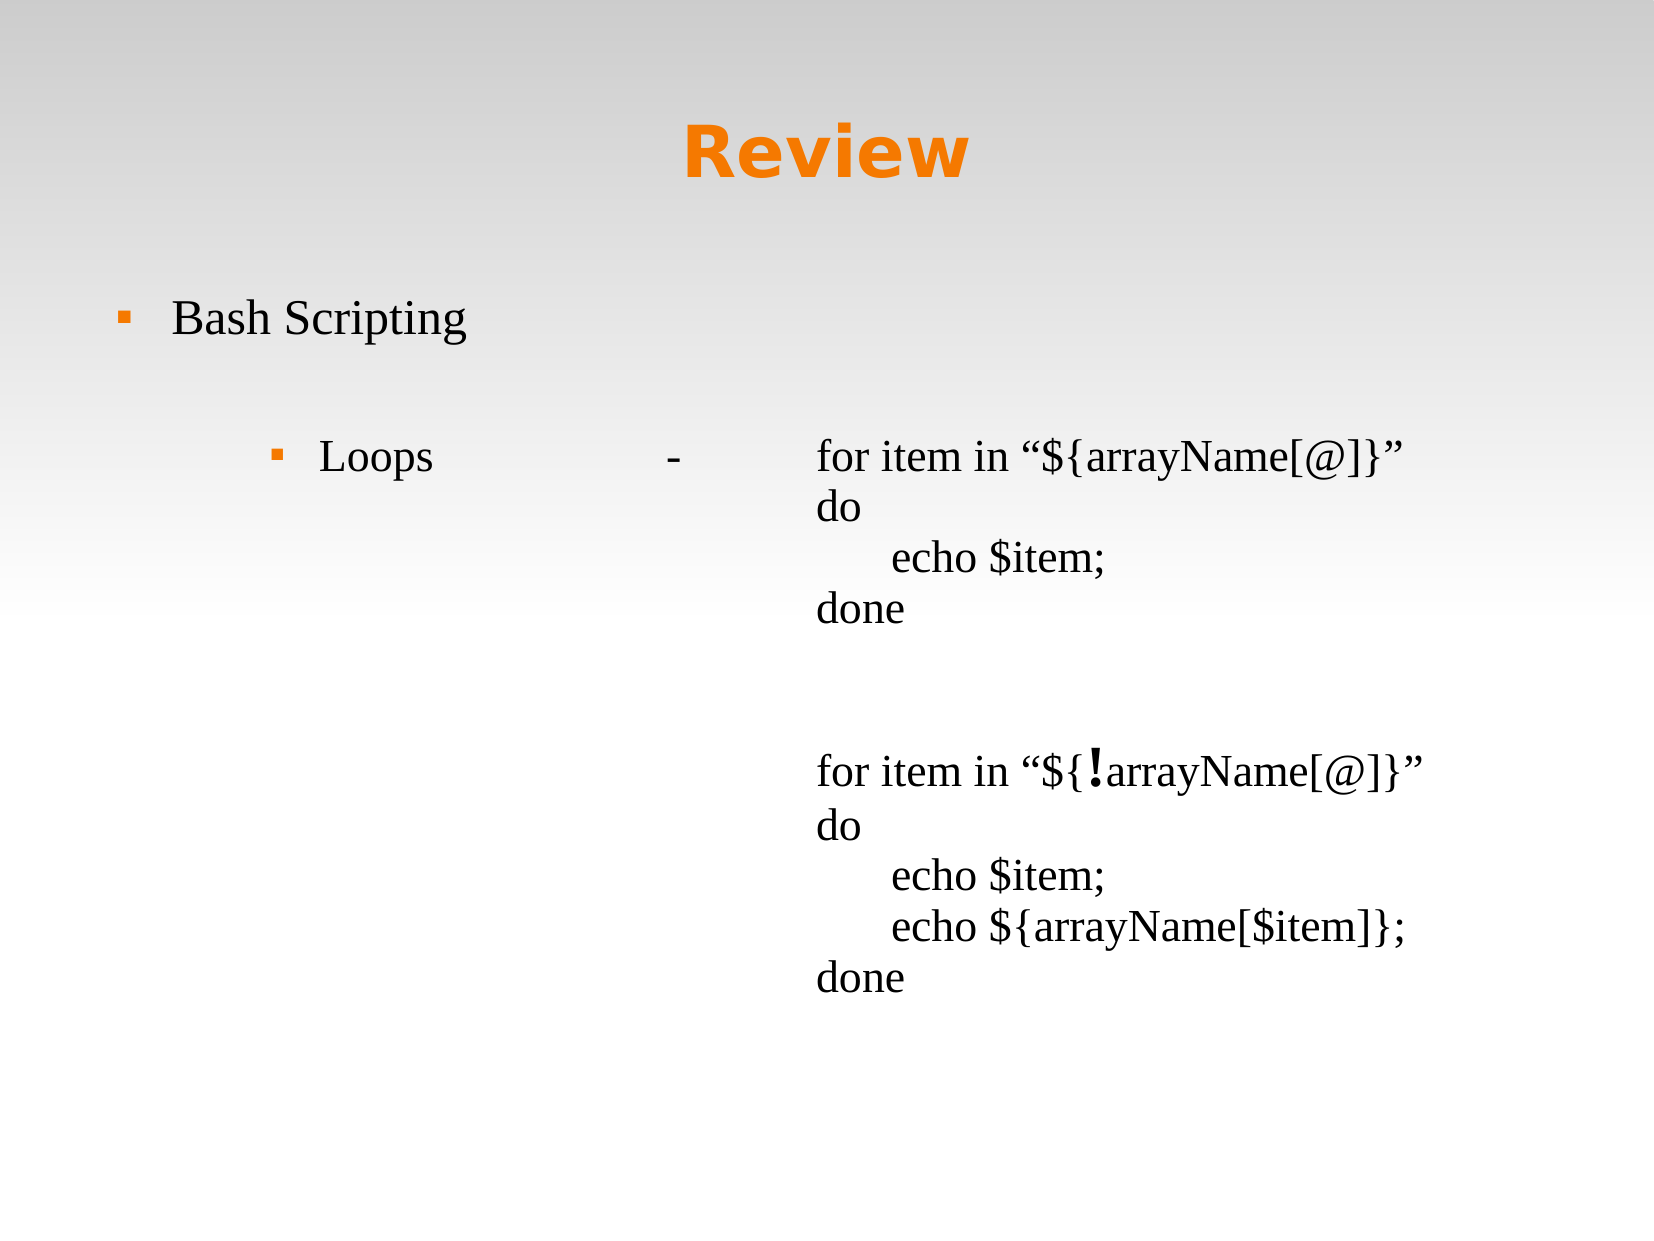

# Review
Bash Scripting
Loops				-		for item in “${arrayName[@]}”
						do
							echo $item;
						done
						for item in “${!arrayName[@]}”
						do
							echo $item;
							echo ${arrayName[$item]};
						done